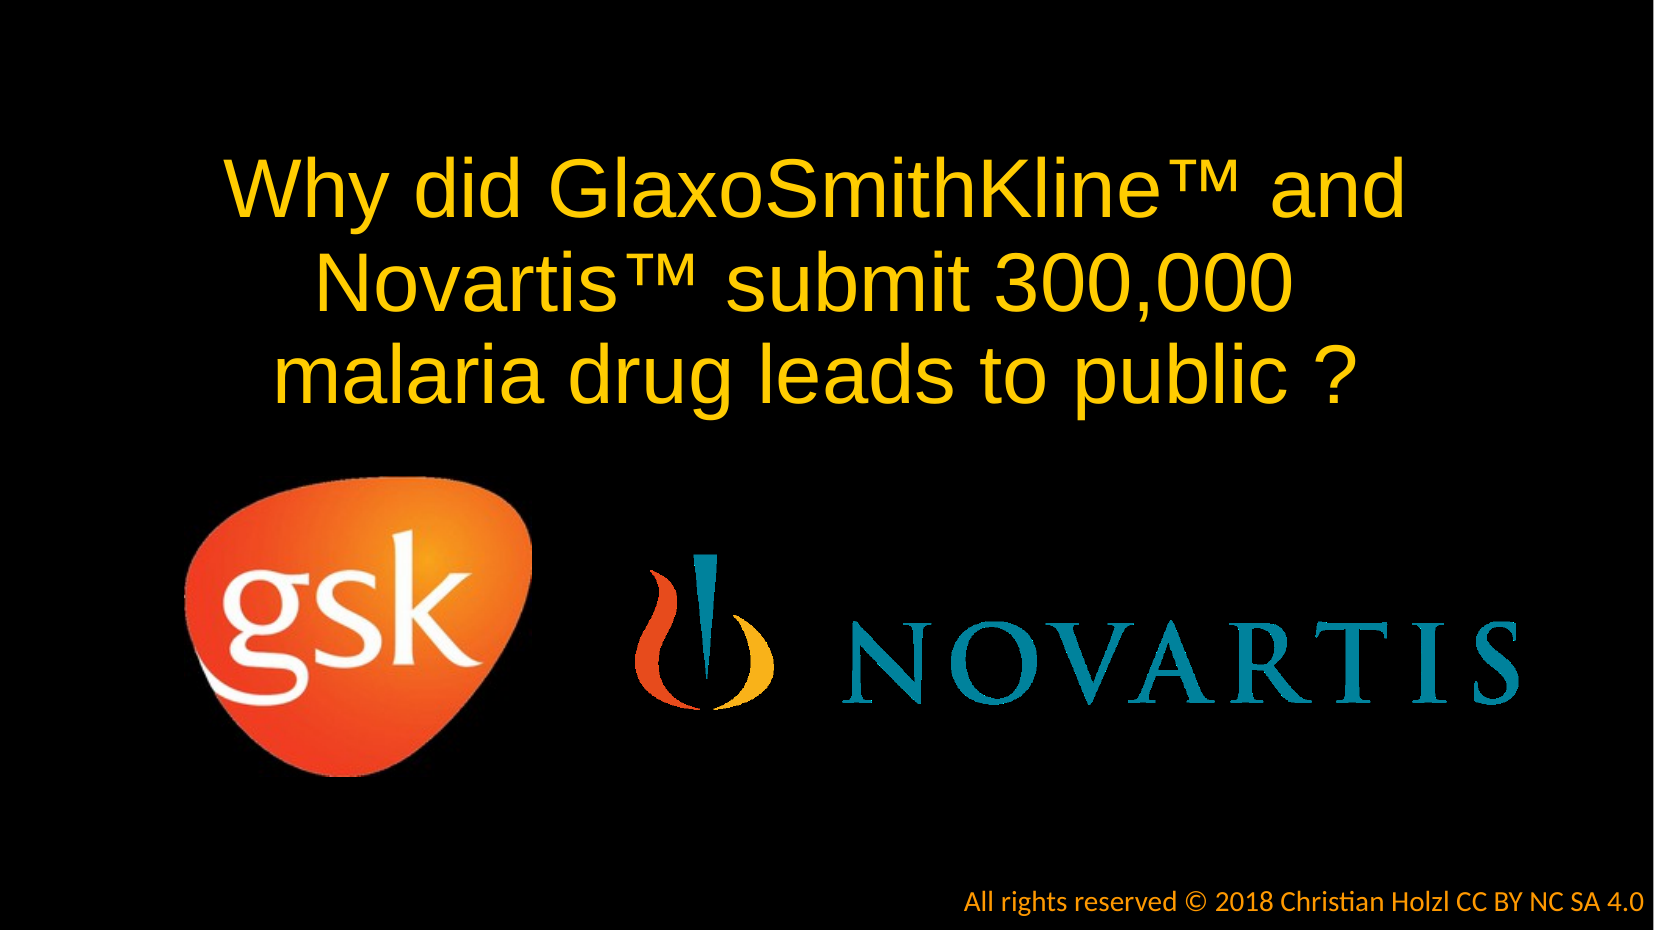

# Why did GlaxoSmithKline™ and Novartis™ submit 300,000 malaria drug leads to public ?